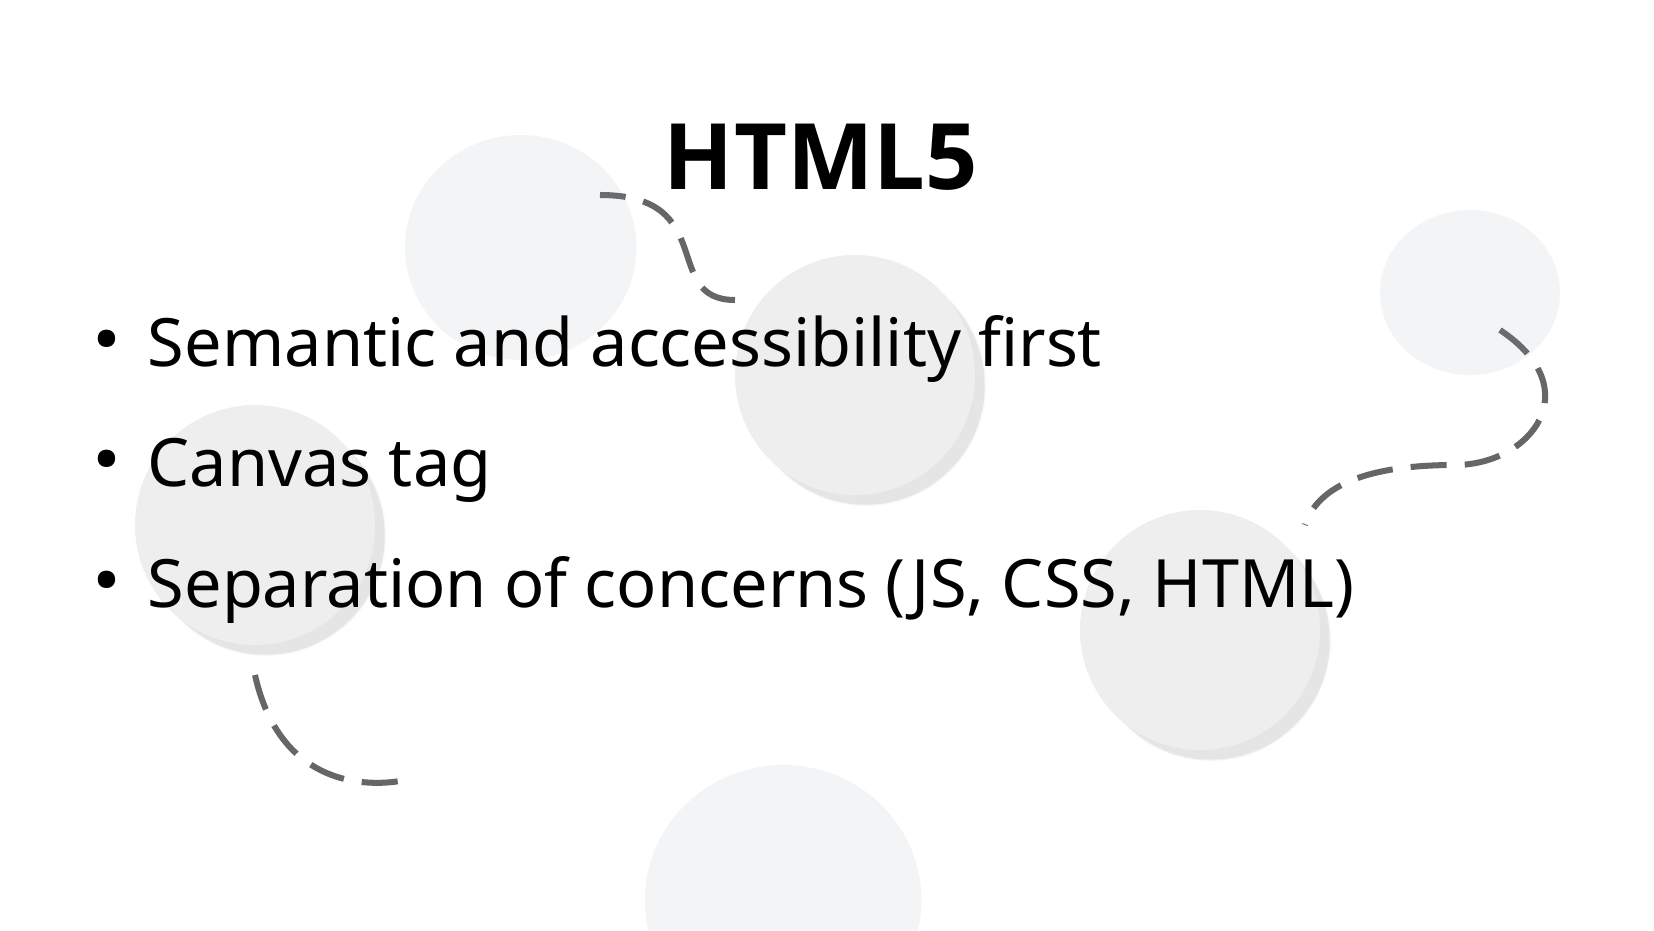

# HTML5
Semantic and accessibility first
Canvas tag
Separation of concerns (JS, CSS, HTML)